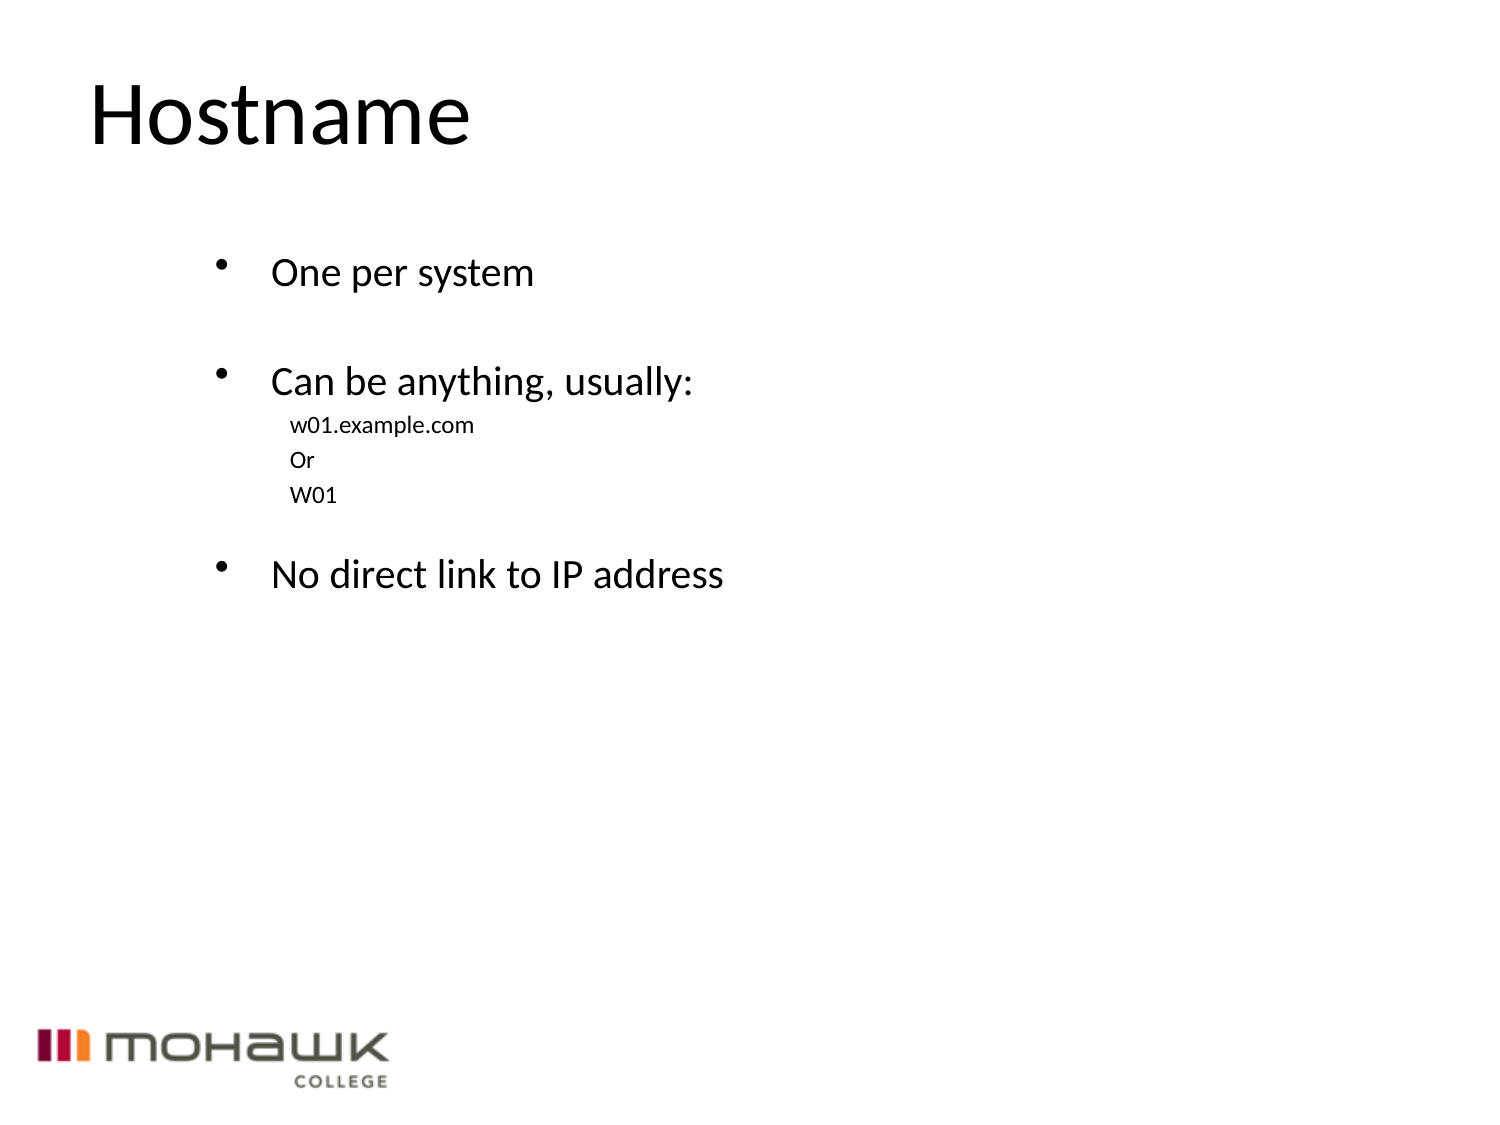

# Hostname
One per system
Can be anything, usually:
w01.example.com
Or
W01
No direct link to IP address